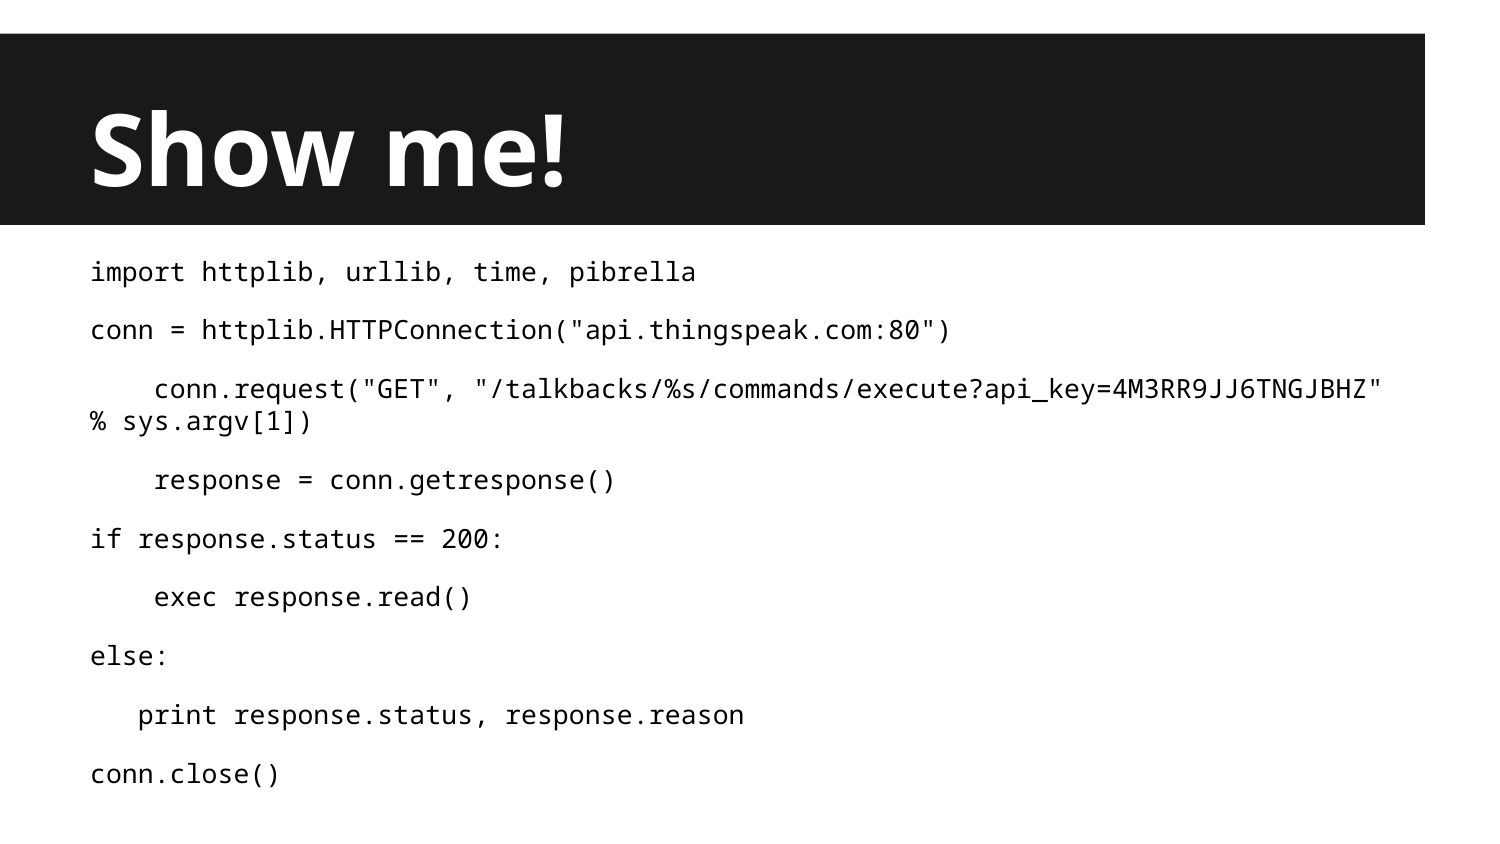

# Show me!
import httplib, urllib, time, pibrella
conn = httplib.HTTPConnection("api.thingspeak.com:80")
 conn.request("GET", "/talkbacks/%s/commands/execute?api_key=4M3RR9JJ6TNGJBHZ" % sys.argv[1])
 response = conn.getresponse()
if response.status == 200:
 exec response.read()
else:
 print response.status, response.reason
conn.close()